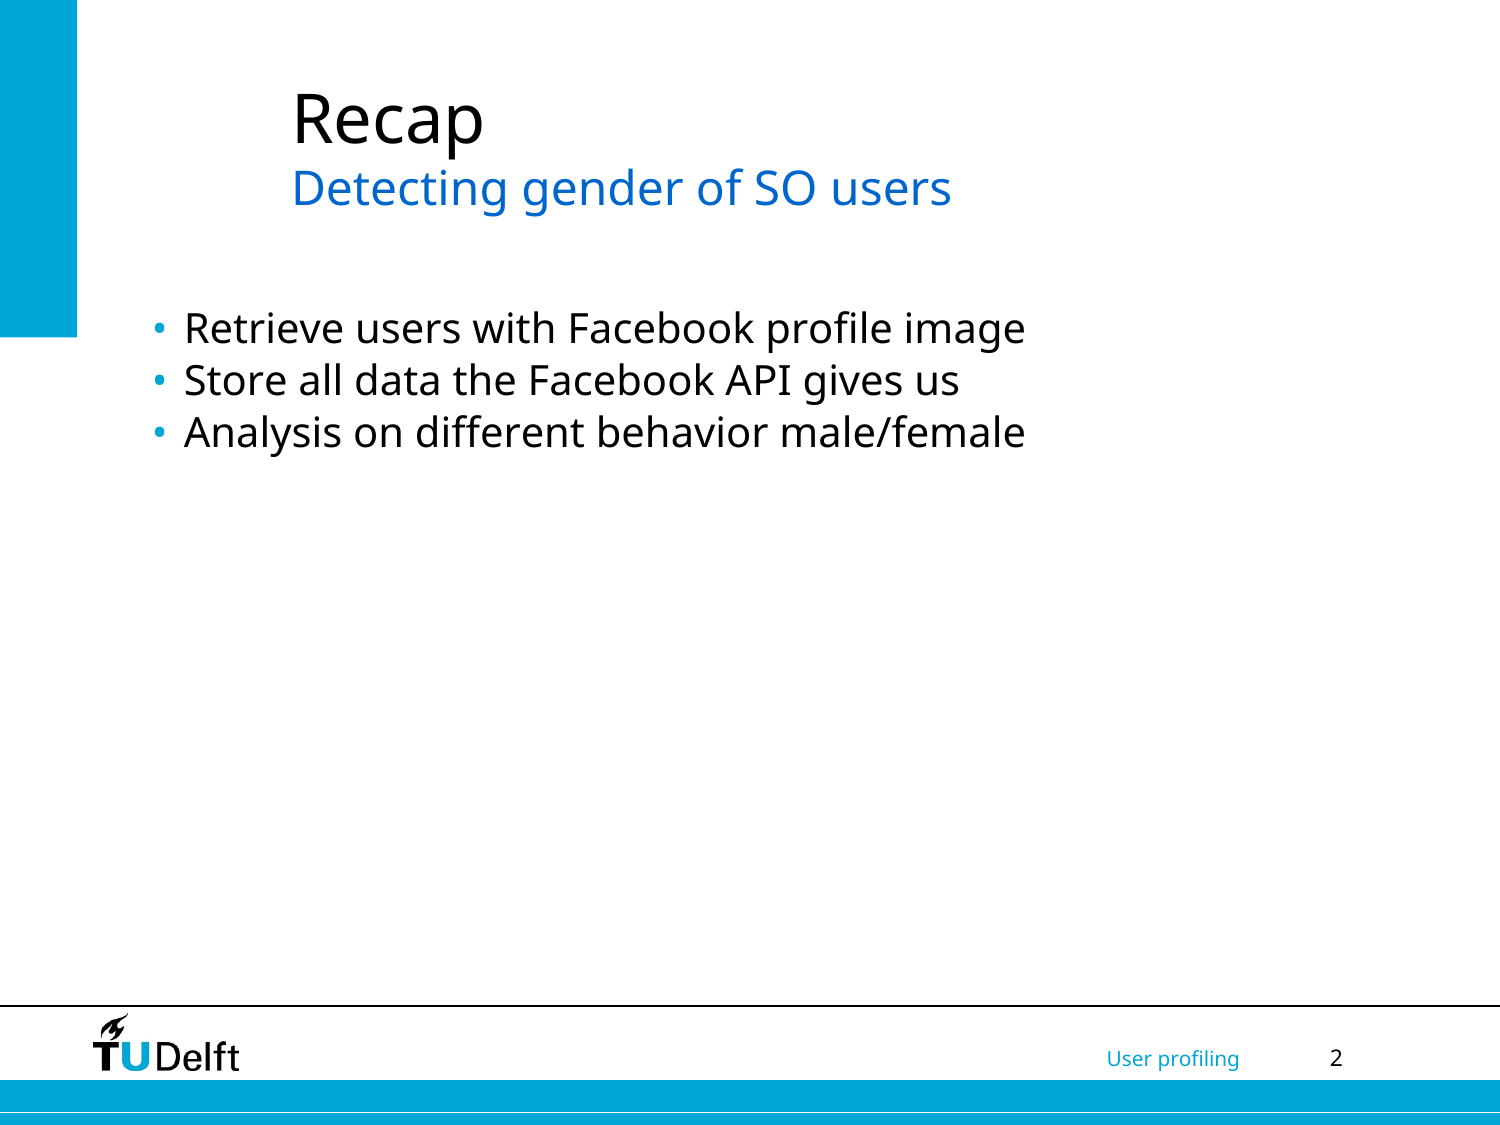

# Recap Detecting gender of SO users
Retrieve users with Facebook profile image
Store all data the Facebook API gives us
Analysis on different behavior male/female